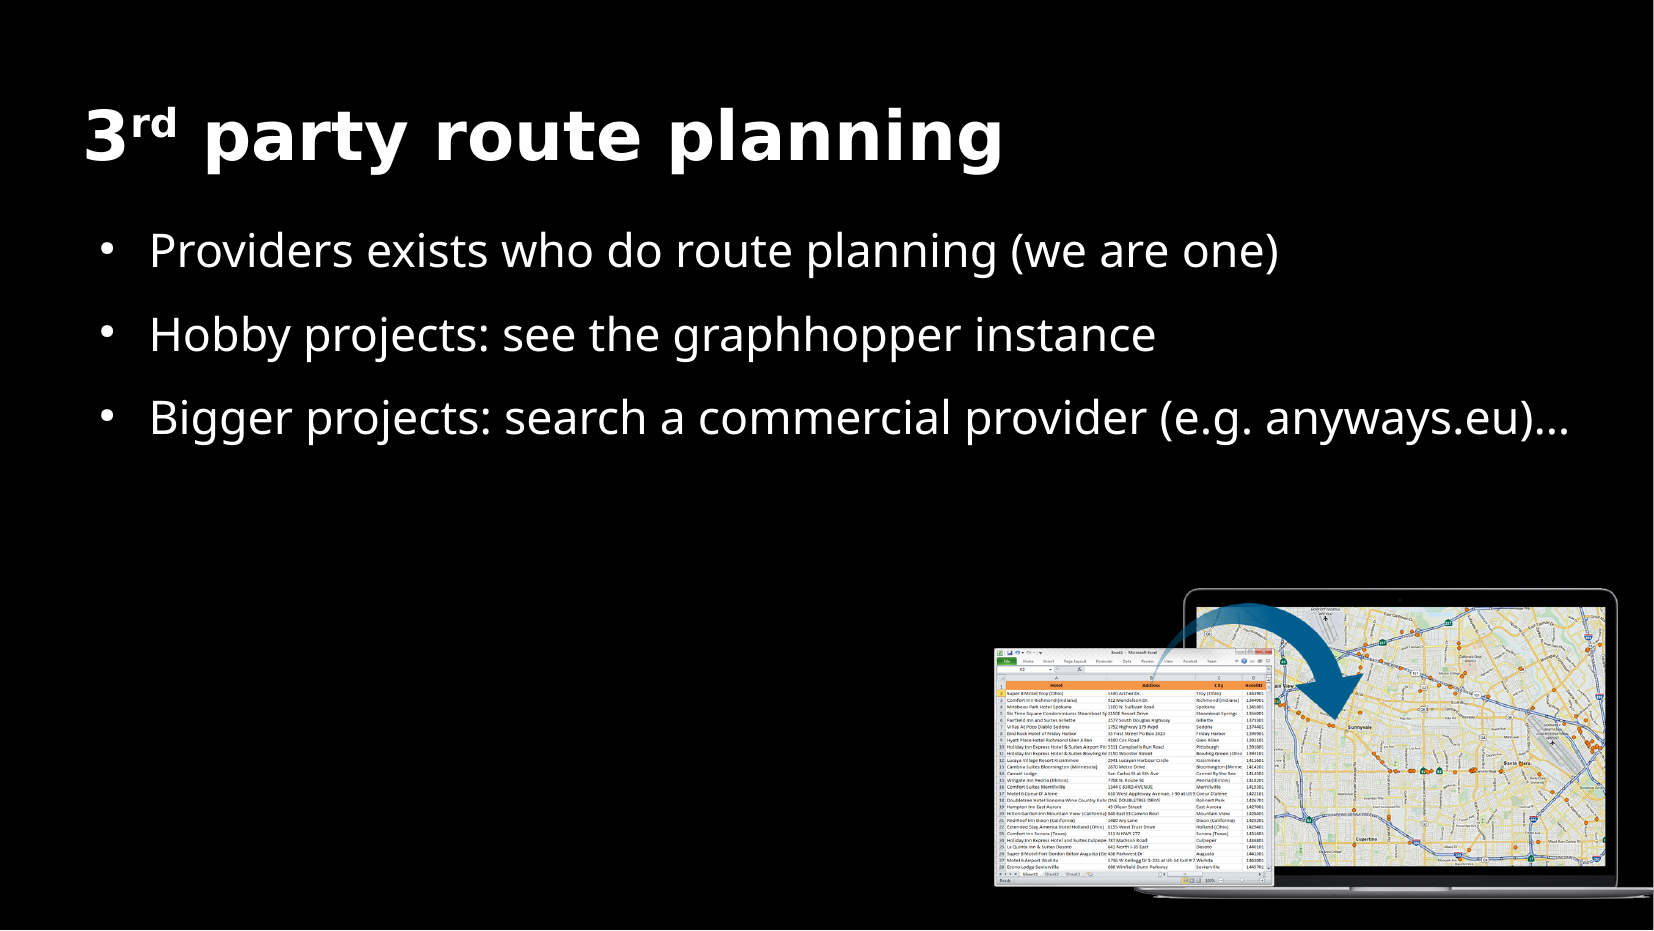

# 3rd party route planning
Providers exists who do route planning (we are one)
Hobby projects: see the graphhopper instance
Bigger projects: search a commercial provider (e.g. anyways.eu)…